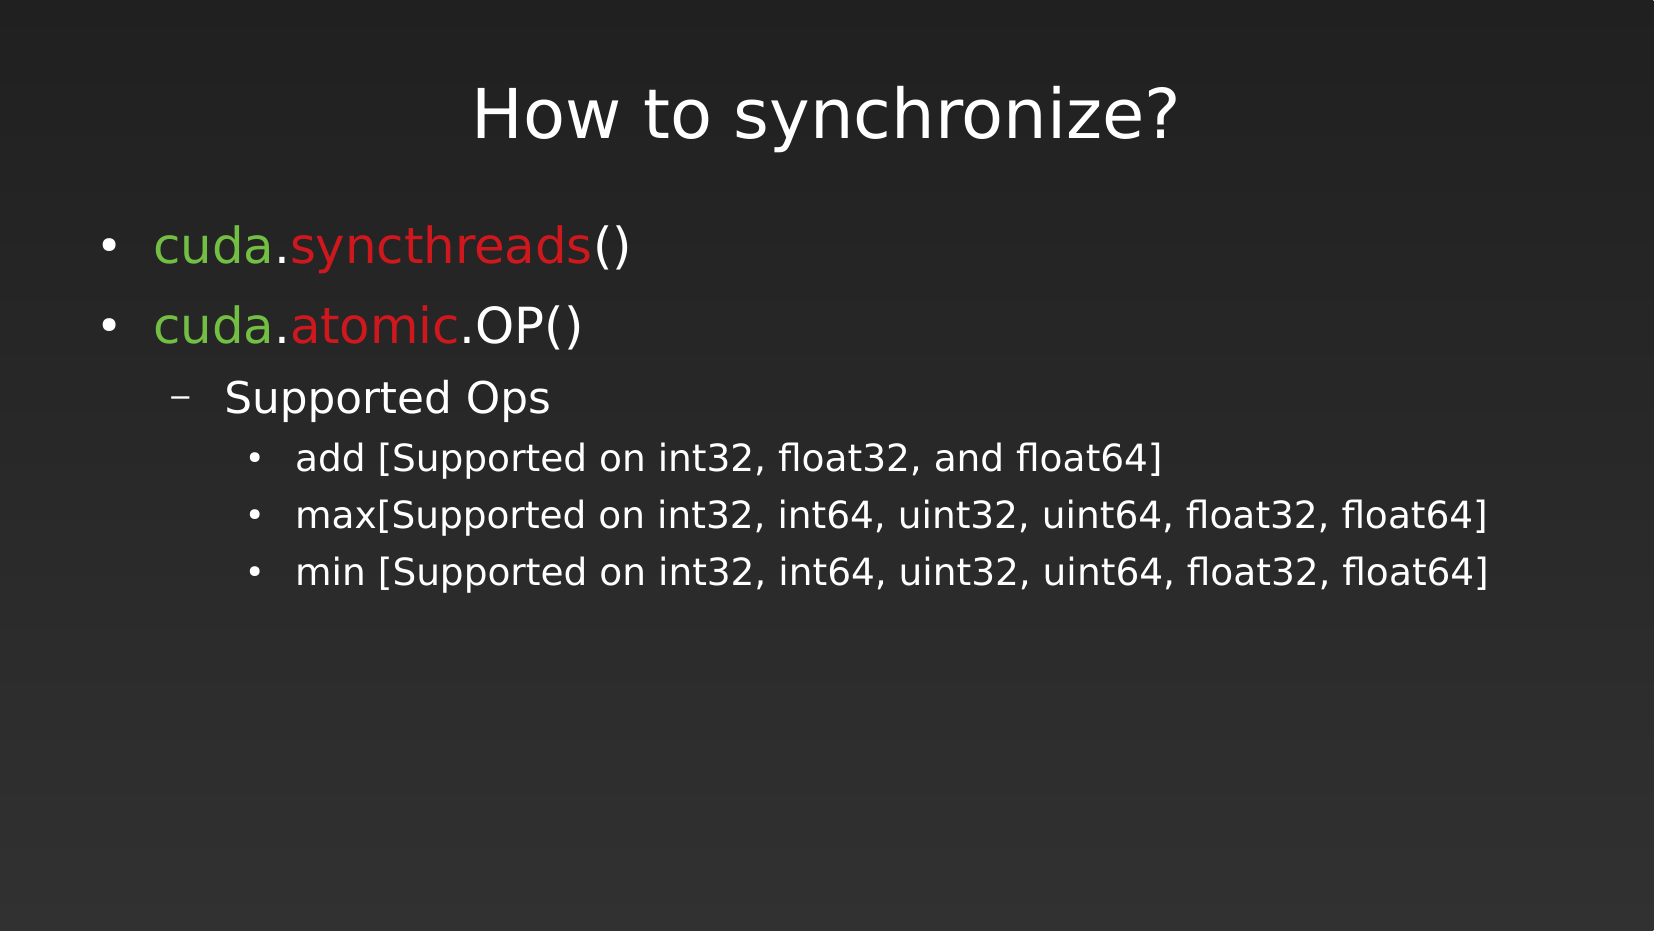

# How to synchronize?
cuda.syncthreads()
cuda.atomic.OP()
Supported Ops
add [Supported on int32, float32, and float64]
max[Supported on int32, int64, uint32, uint64, float32, float64]
min [Supported on int32, int64, uint32, uint64, float32, float64]